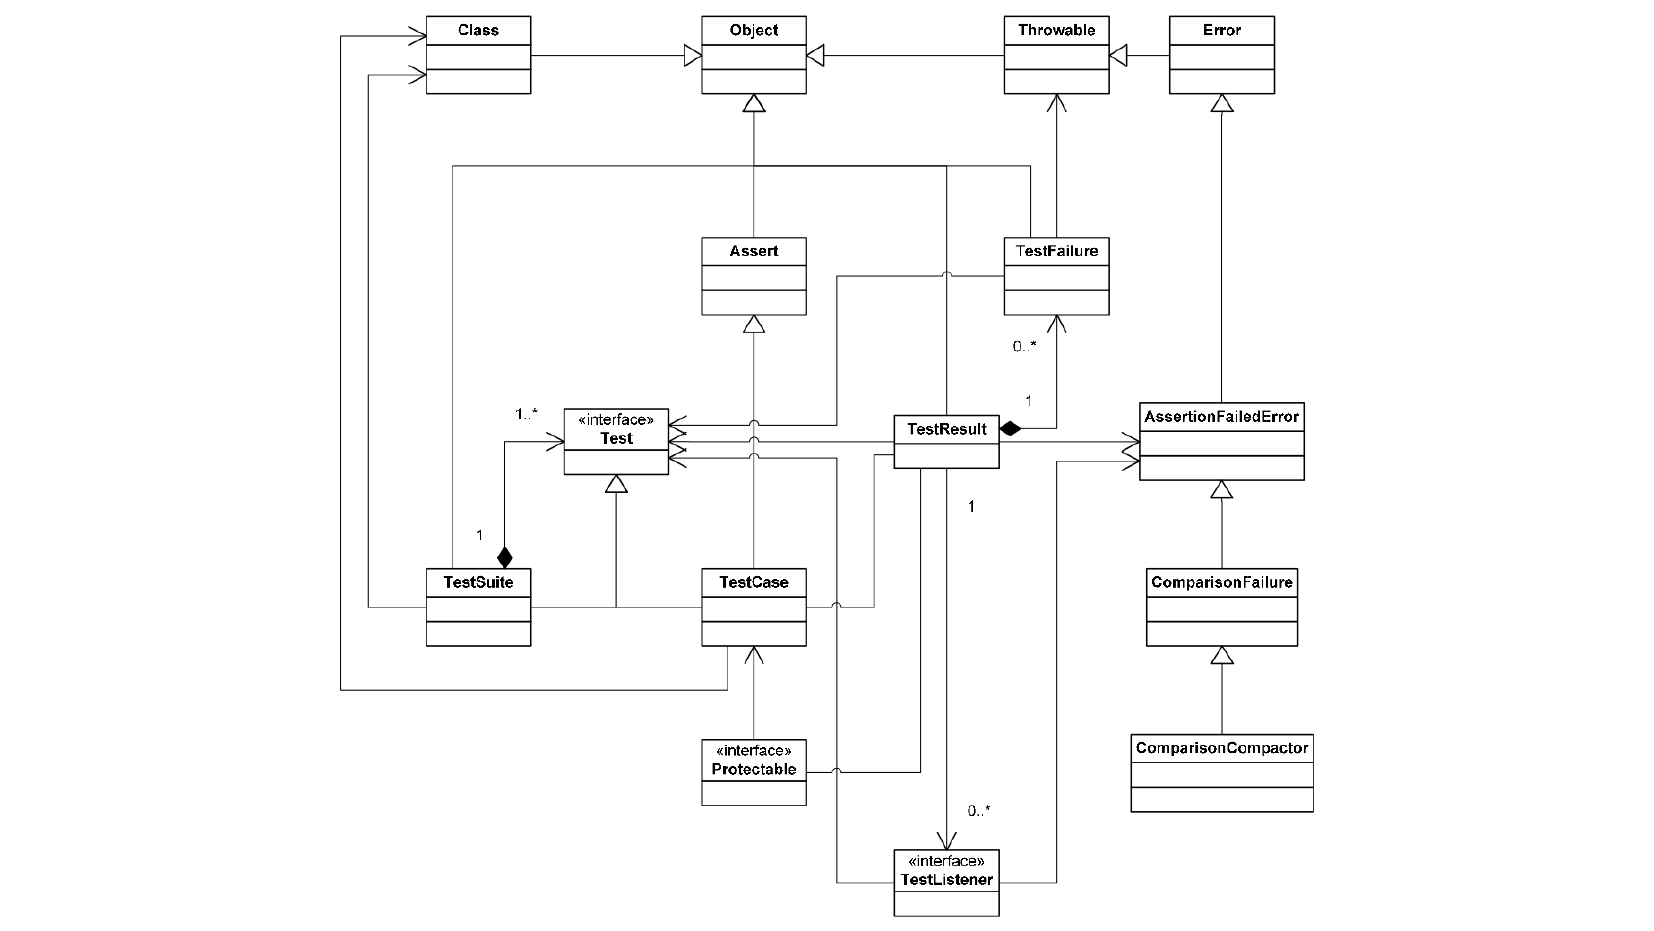

Advanced Design and Programming
© 2022 Dirk Riehle - Some Rights Reserved
39